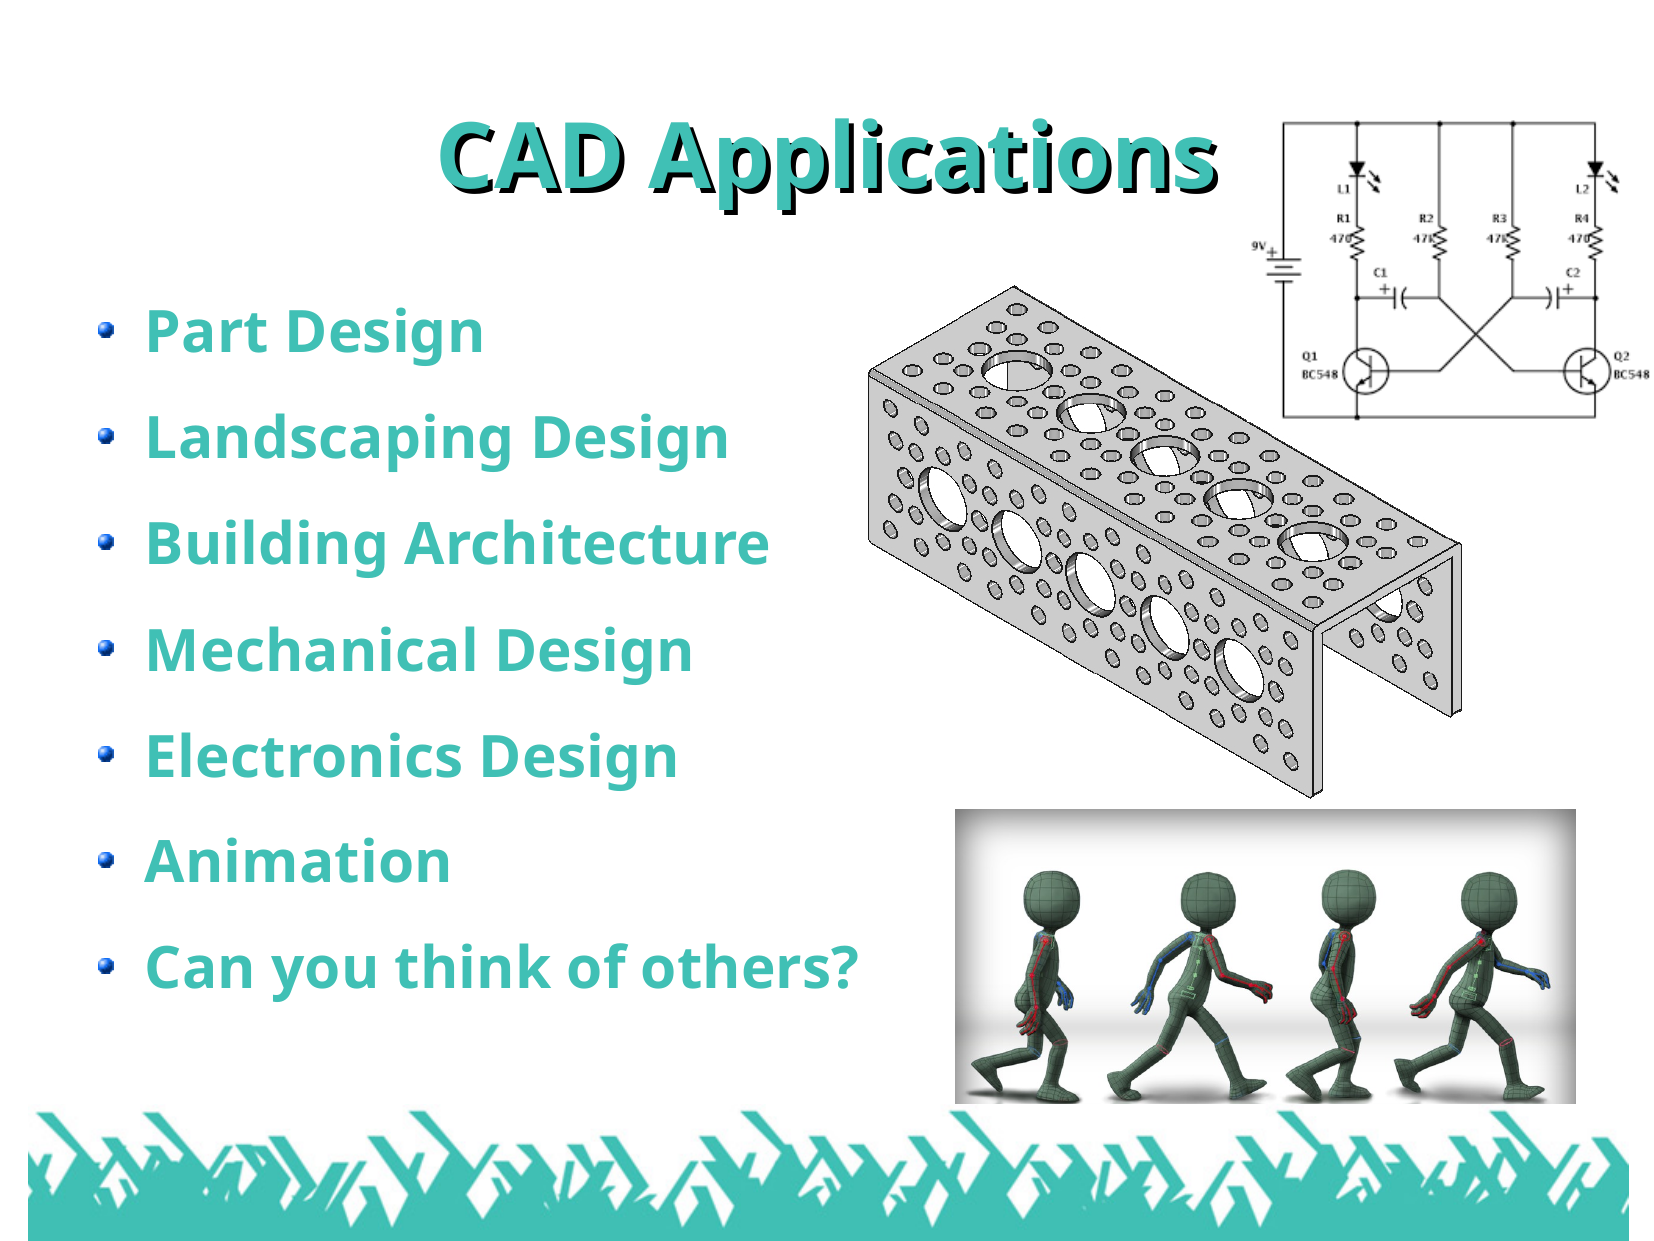

# CAD Applications
Part Design
Landscaping Design
Building Architecture
Mechanical Design
Electronics Design
Animation
Can you think of others?